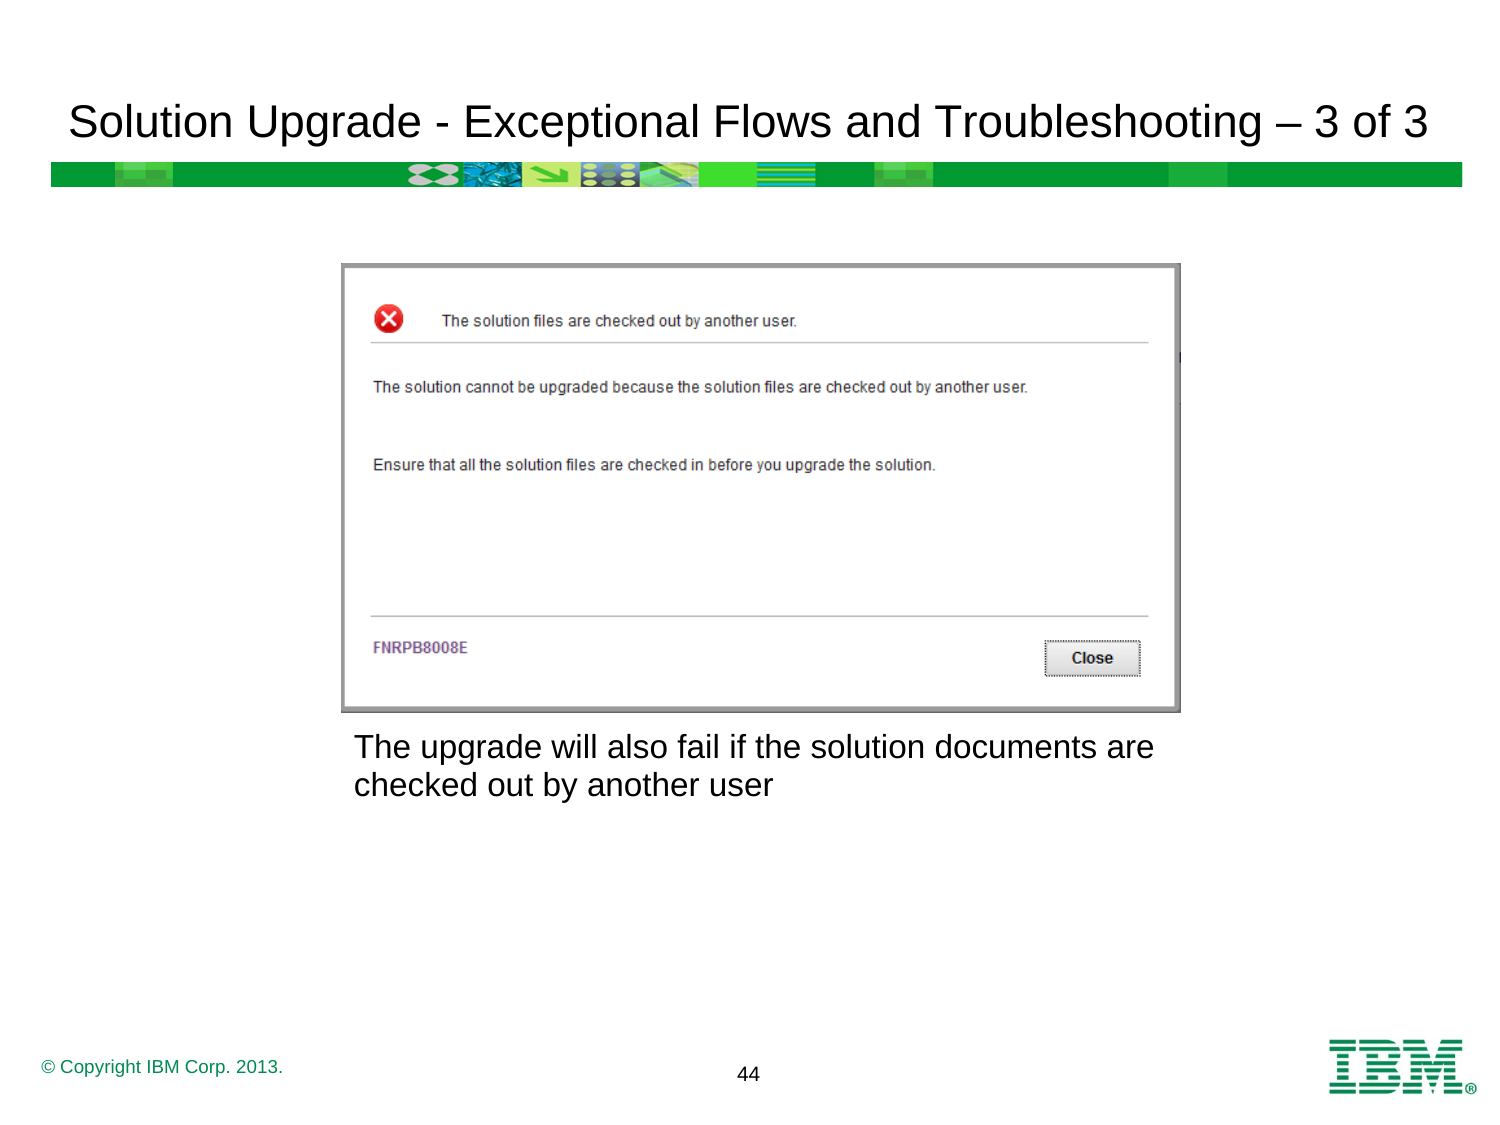

# Solution Upgrade - Exceptional Flows and Troubleshooting – 3 of 3
The upgrade will also fail if the solution documents are checked out by another user
44